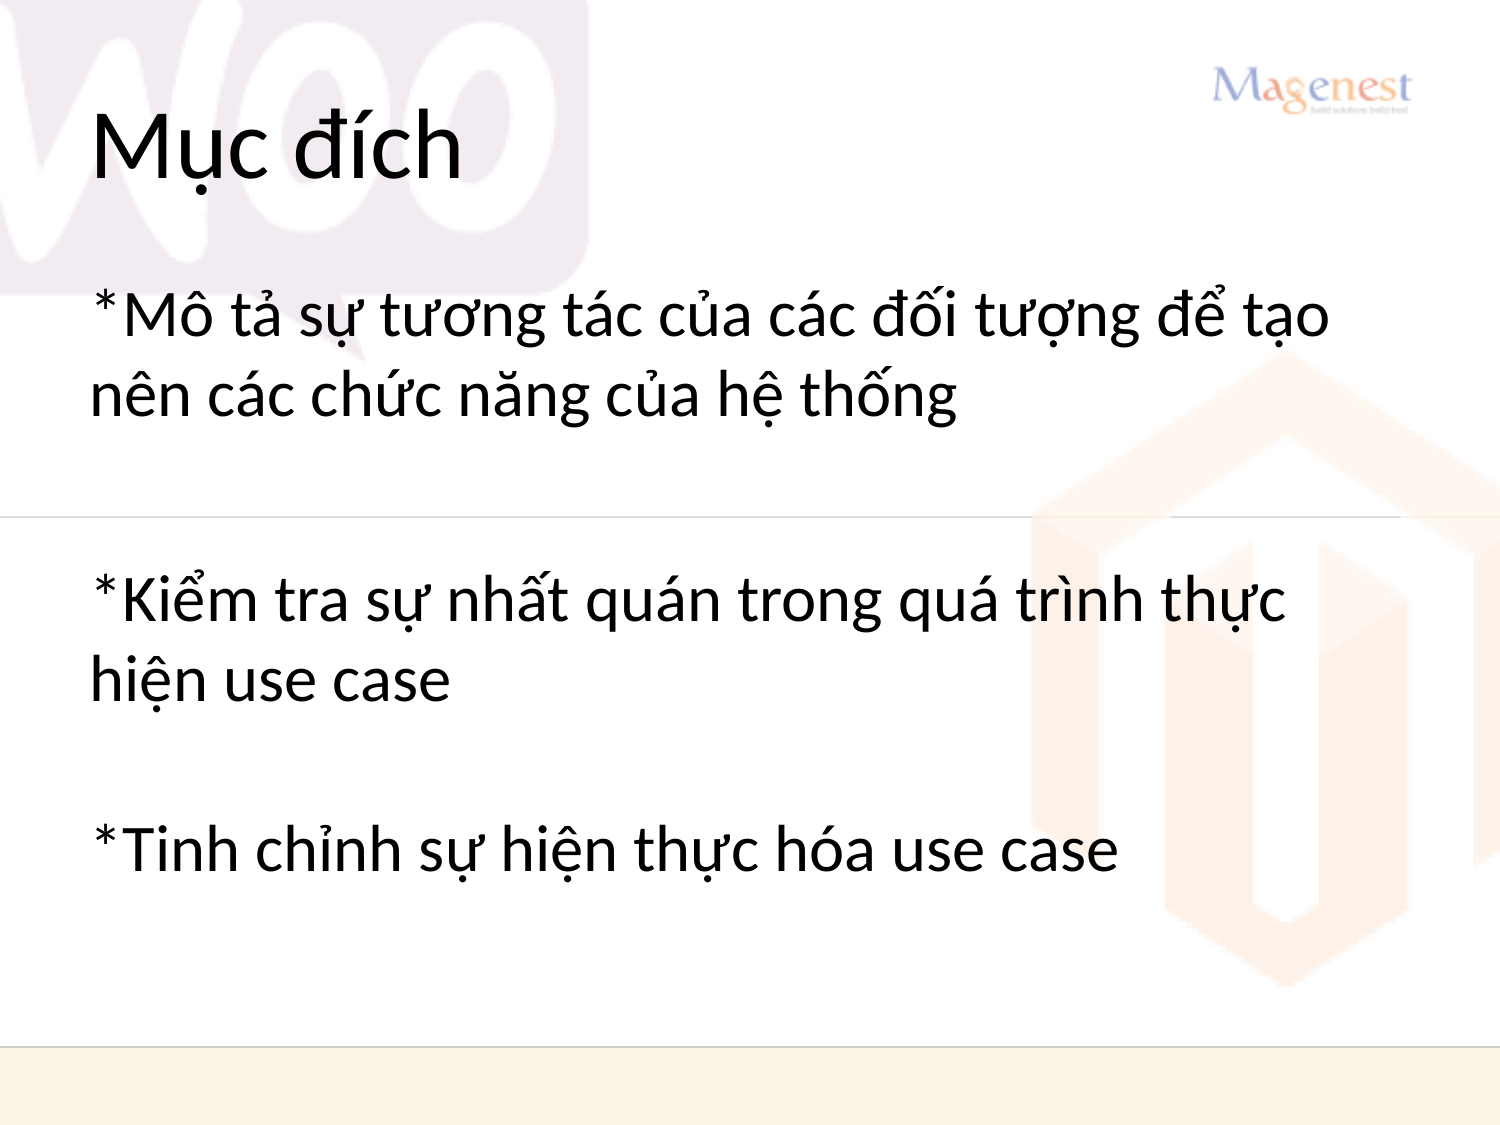

Mục đích
*Mô tả sự tương tác của các đối tượng để tạo nên các chức năng của hệ thống
*Kiểm tra sự nhất quán trong quá trình thực hiện use case
*Tinh chỉnh sự hiện thực hóa use case